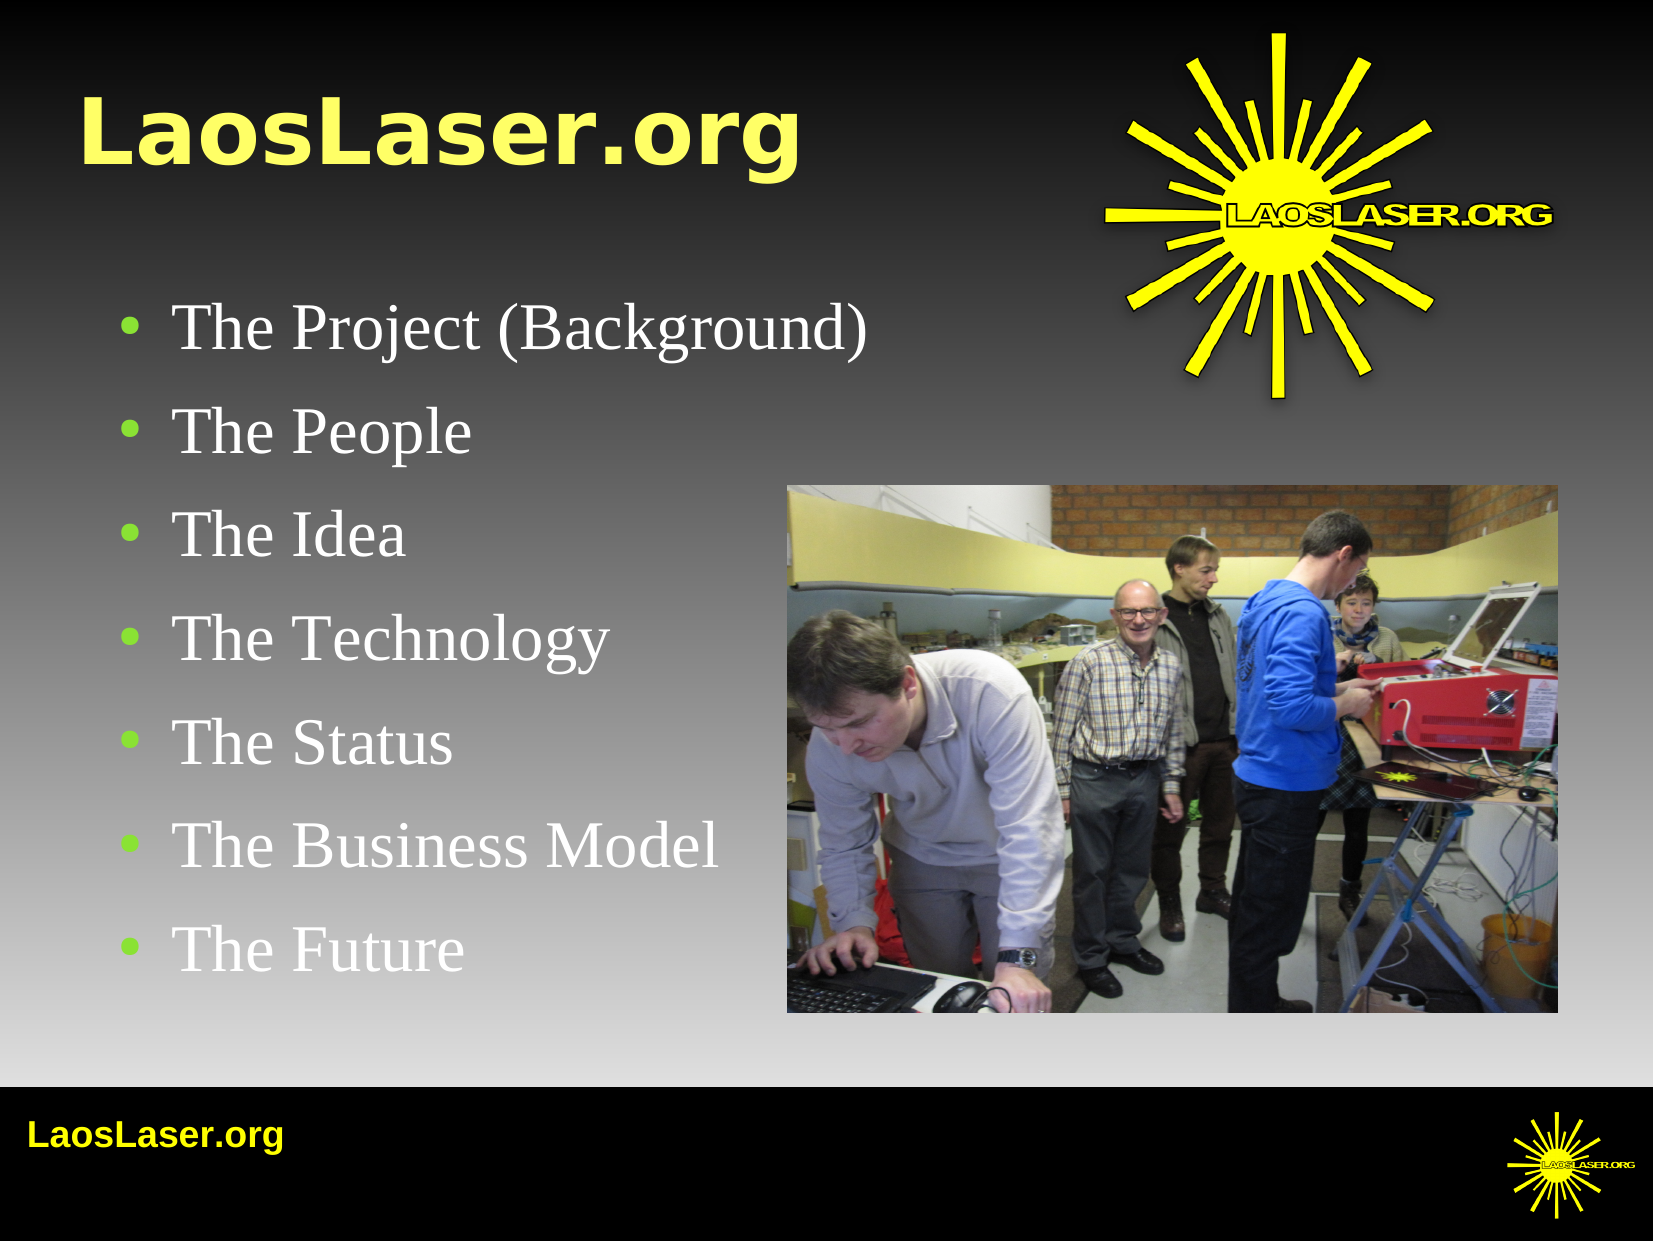

# LaosLaser.org
The Project (Background)
The People
The Idea
The Technology
The Status
The Business Model
The Future